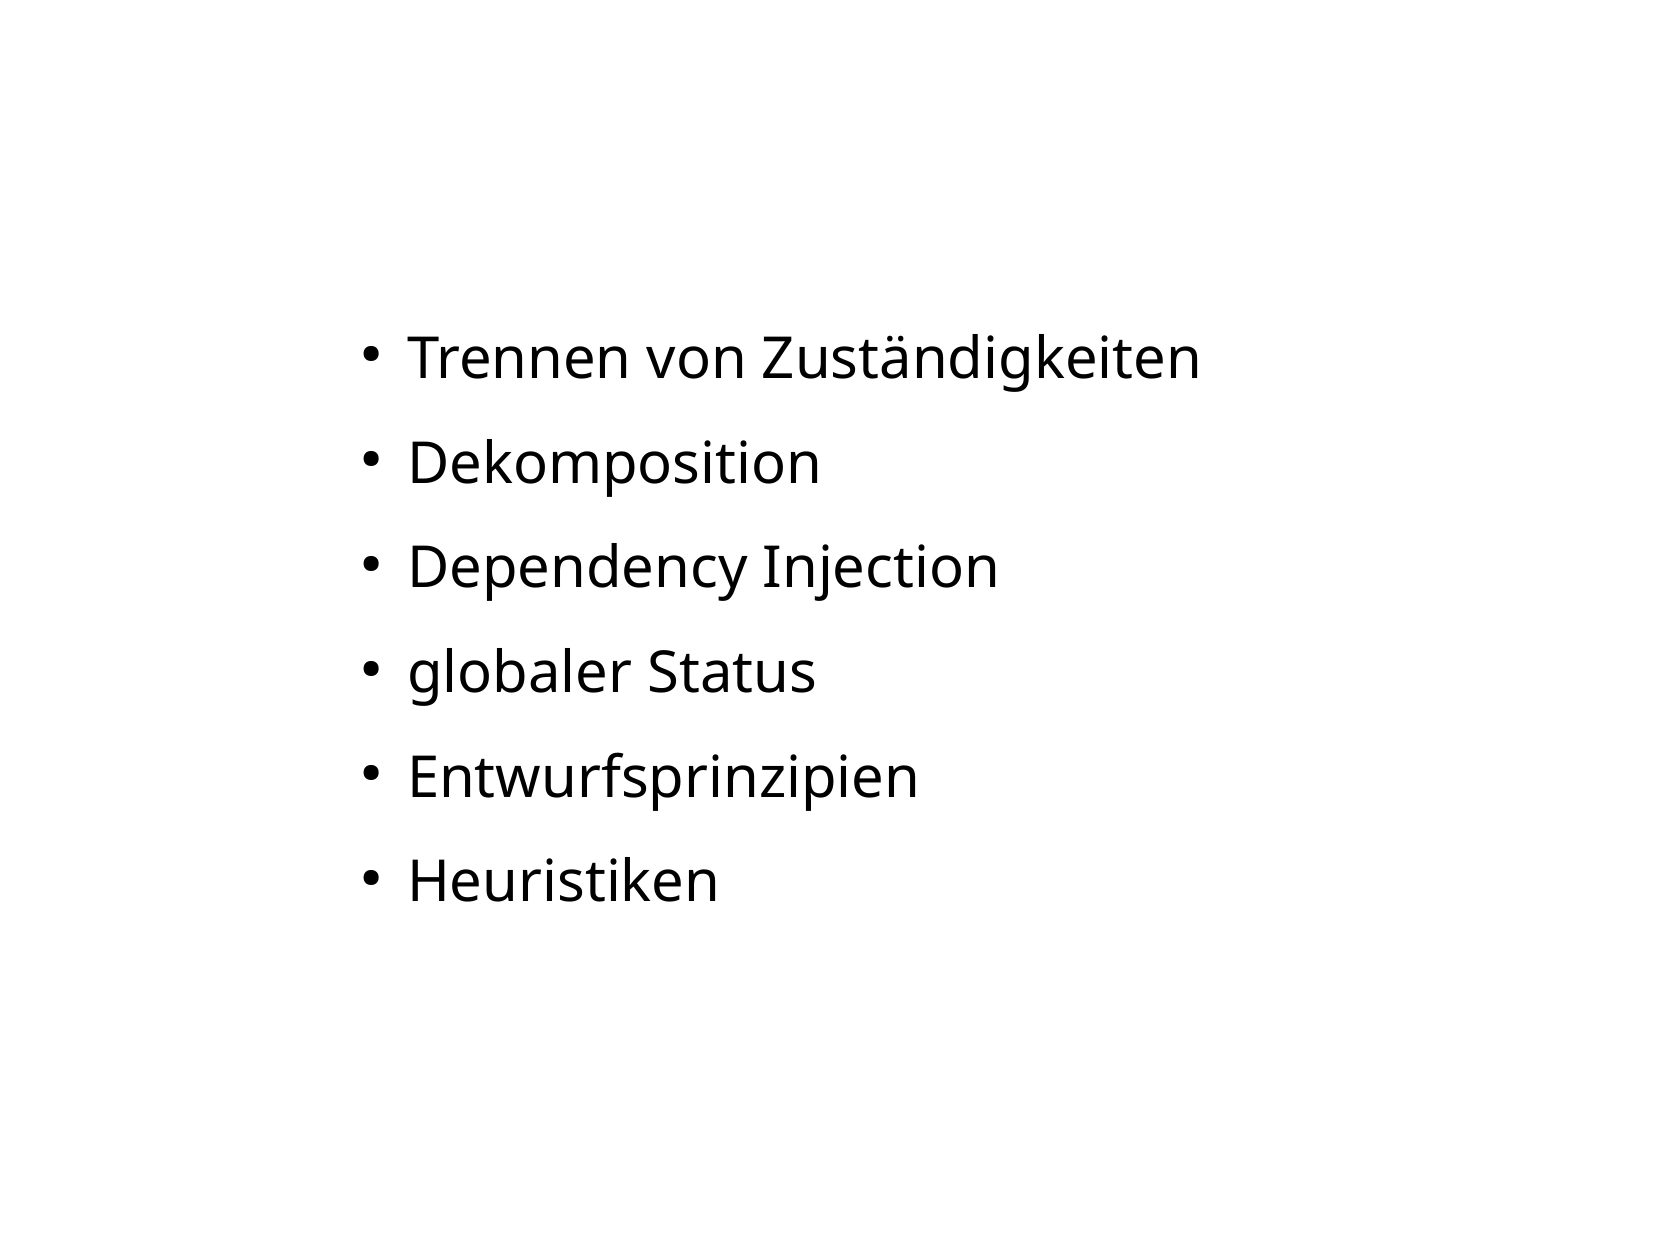

# Trennen von Zuständigkeiten
Dekomposition
Dependency Injection
globaler Status
Entwurfsprinzipien
Heuristiken